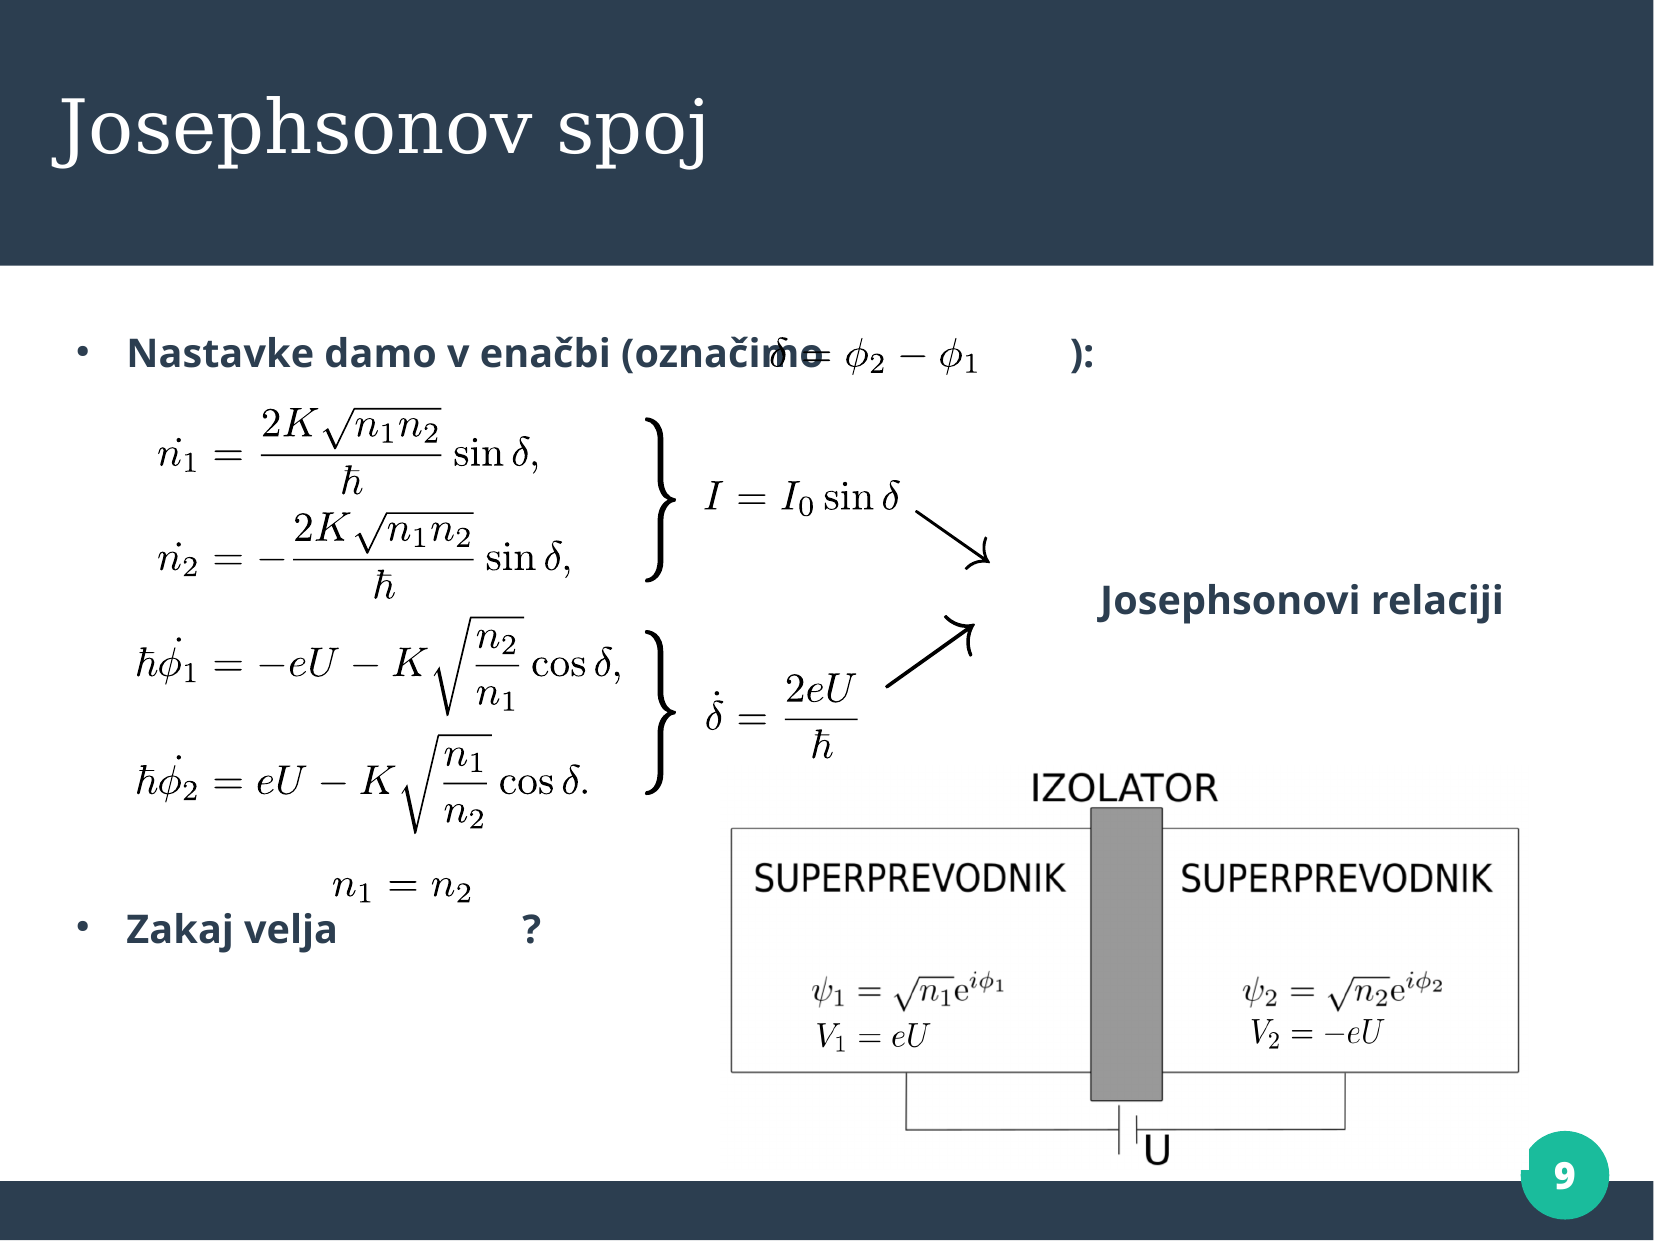

# Josephsonov spoj
Nastavke damo v enačbi (označimo ):
 Josephsonovi relaciji
Zakaj velja ?
9